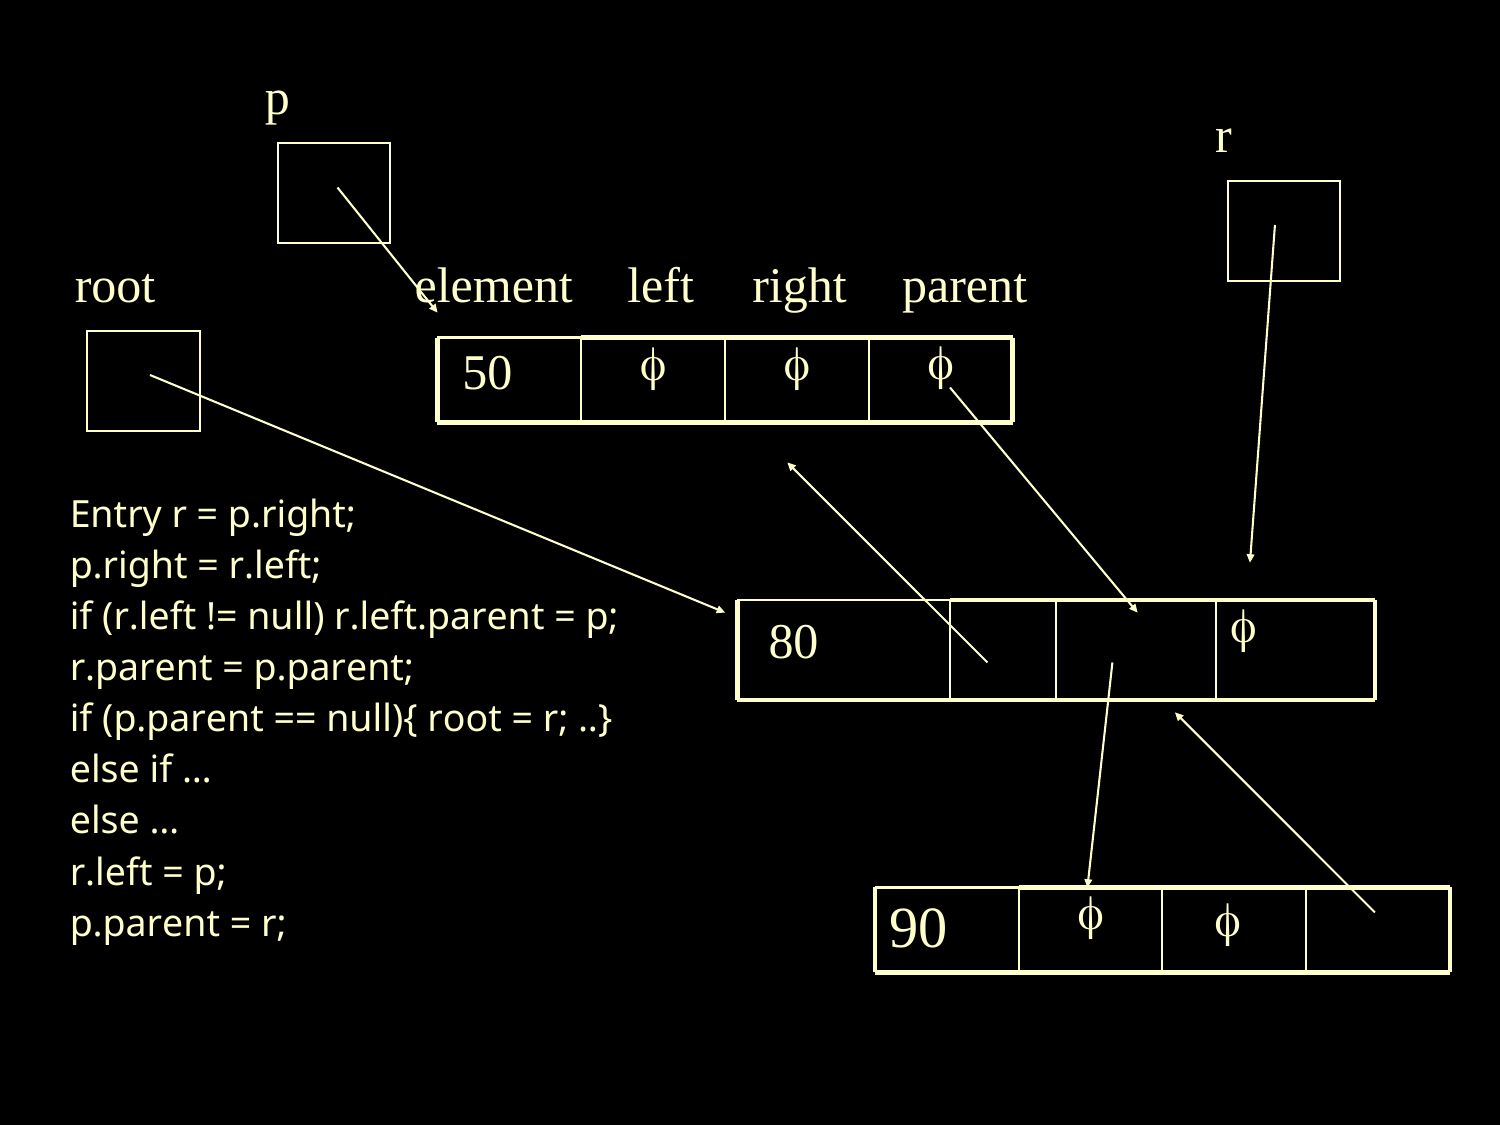

p
r
Entry r = p.right;
p.right = r.left;
if (r.left != null) r.left.parent = p;
r.parent = p.parent;
if (p.parent == null){ root = r; ..}
else if …
else …
r.left = p;
p.parent = r;
root
element
left
right
parent
50




80
90

